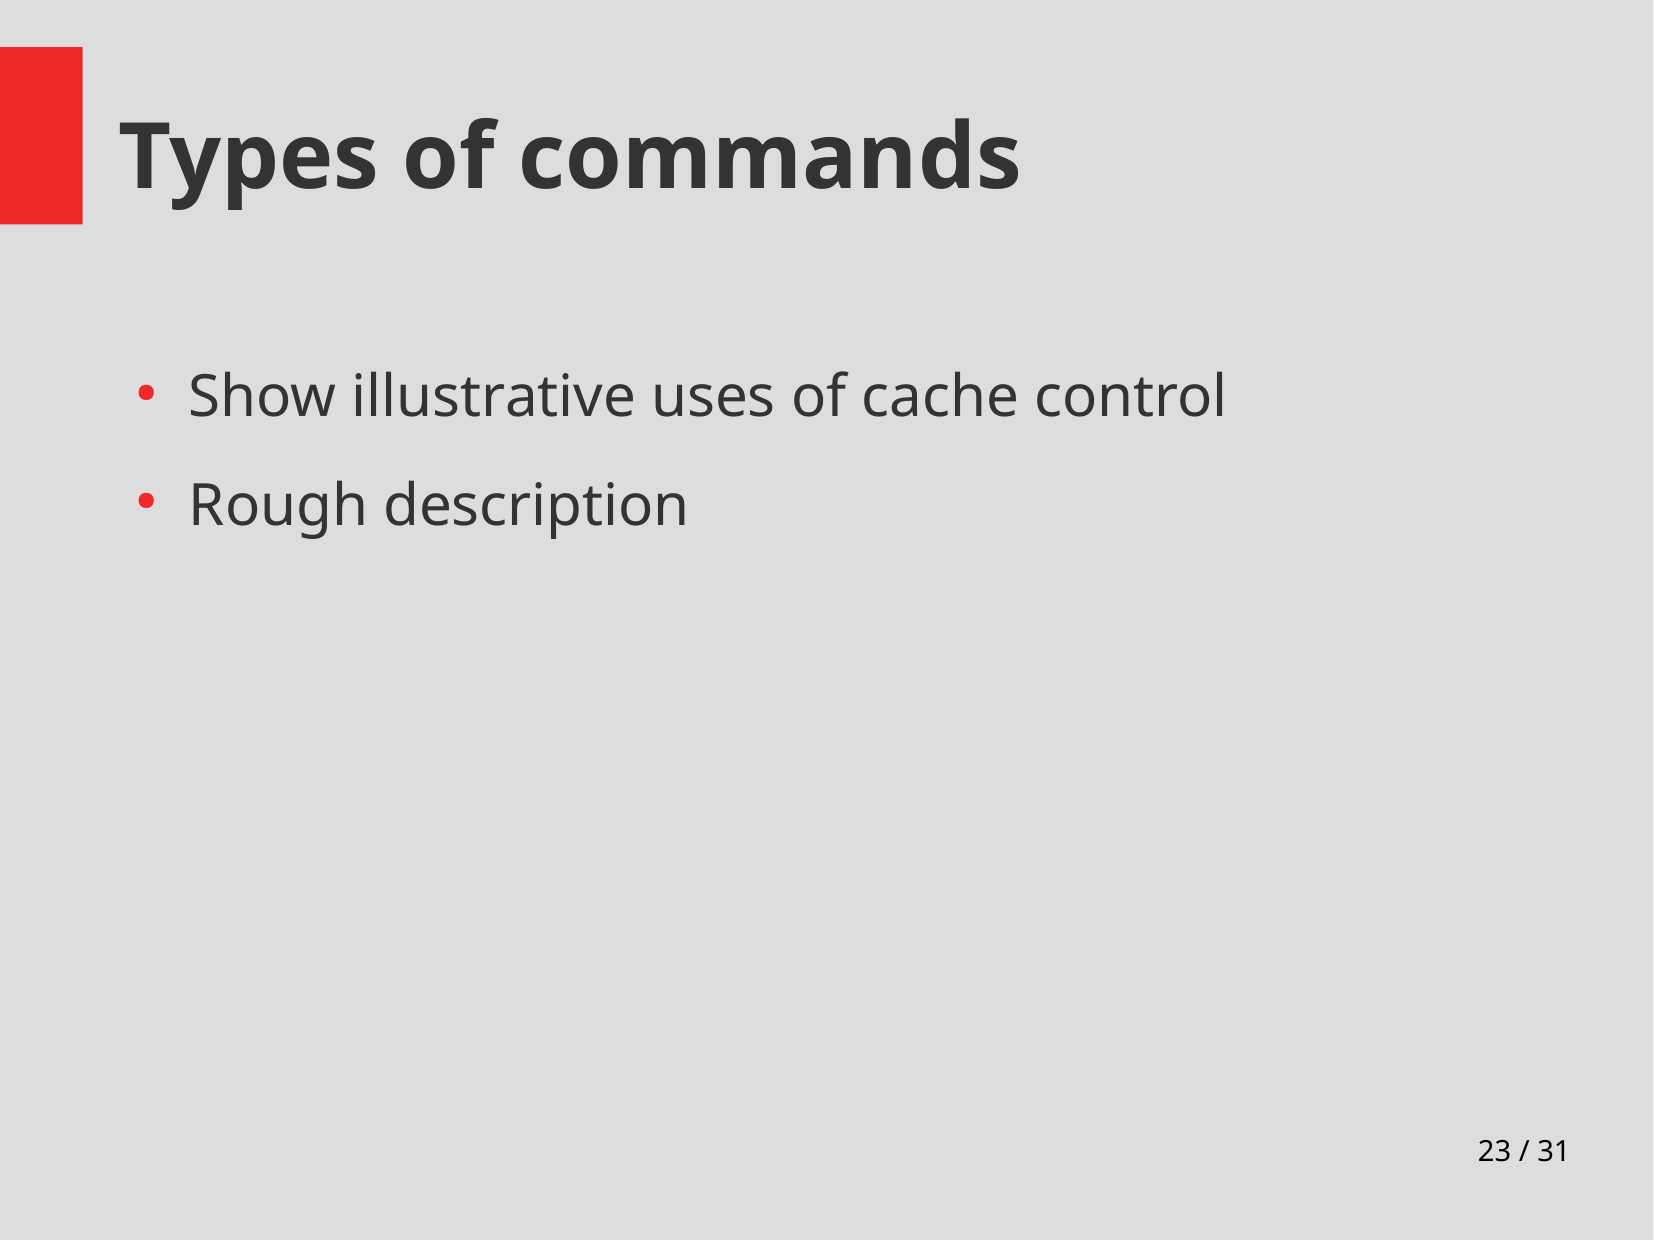

# Types of commands
Show illustrative uses of cache control
Rough description
23